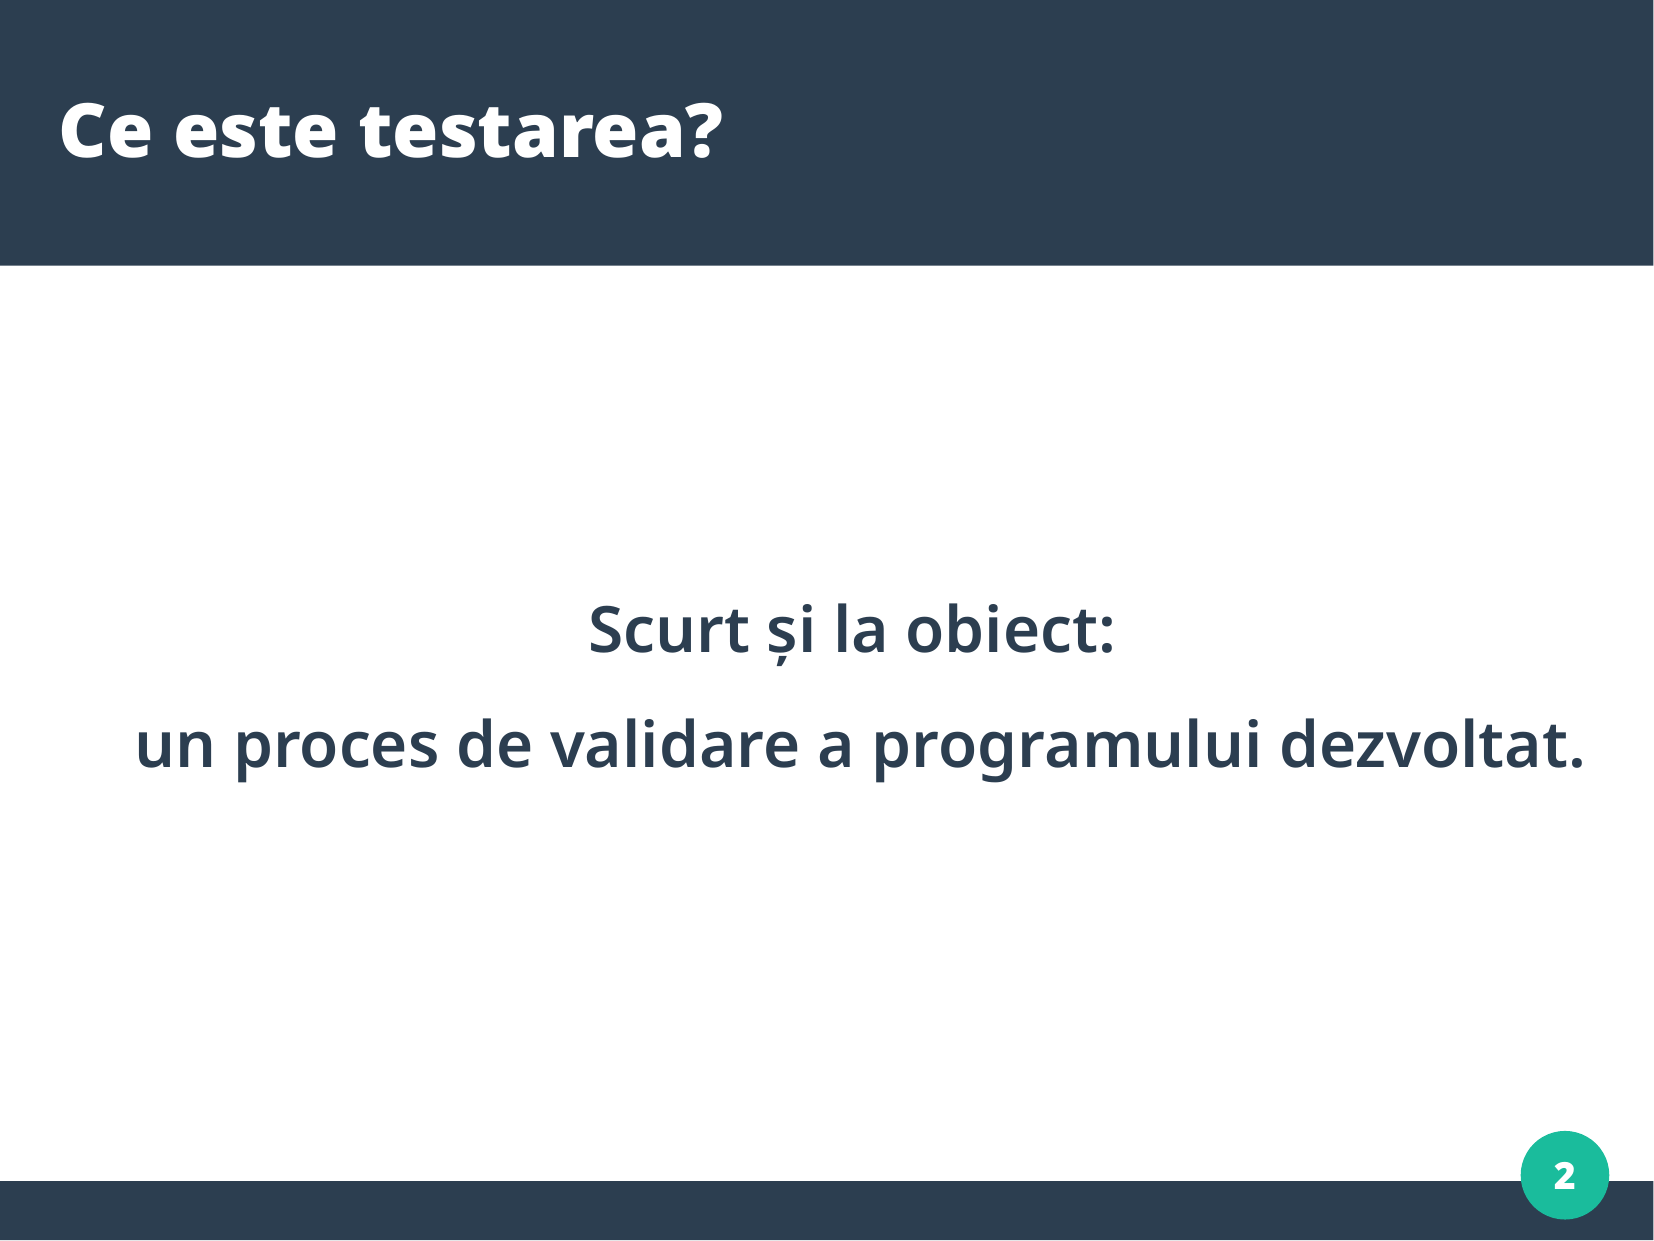

# Ce este testarea?
Scurt și la obiect:
un proces de validare a programului dezvoltat.
2